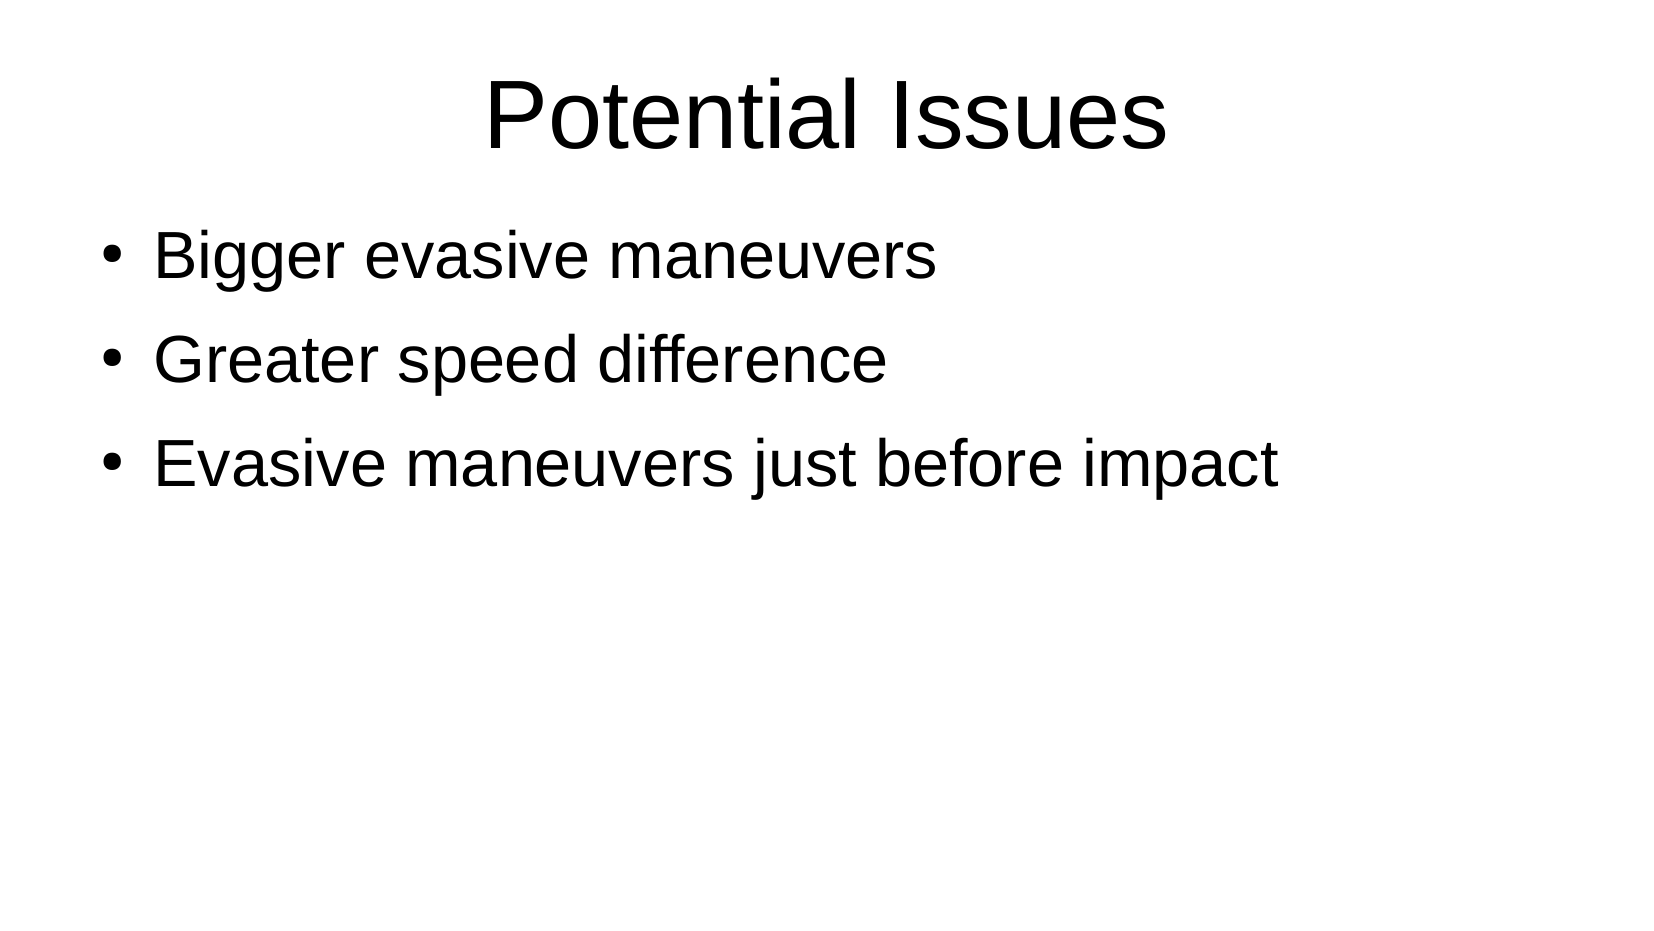

# Potential Issues
Bigger evasive maneuvers
Greater speed difference
Evasive maneuvers just before impact